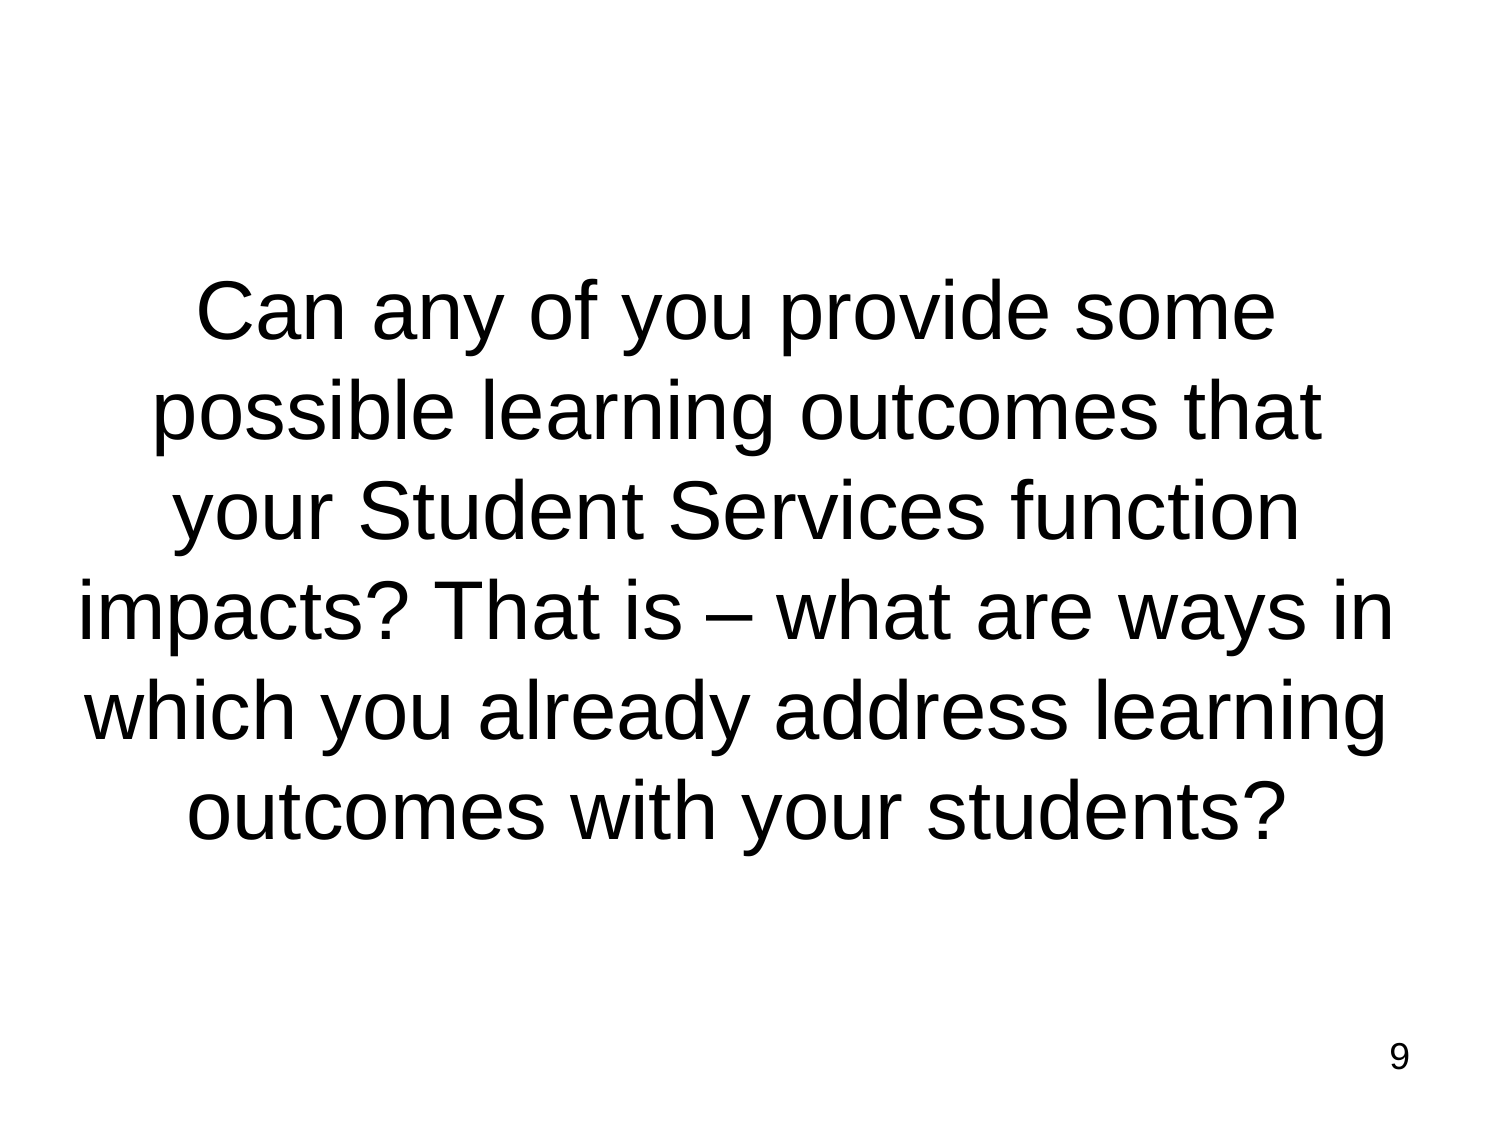

# Can any of you provide some possible learning outcomes that your Student Services function impacts? That is – what are ways in which you already address learning outcomes with your students?
9